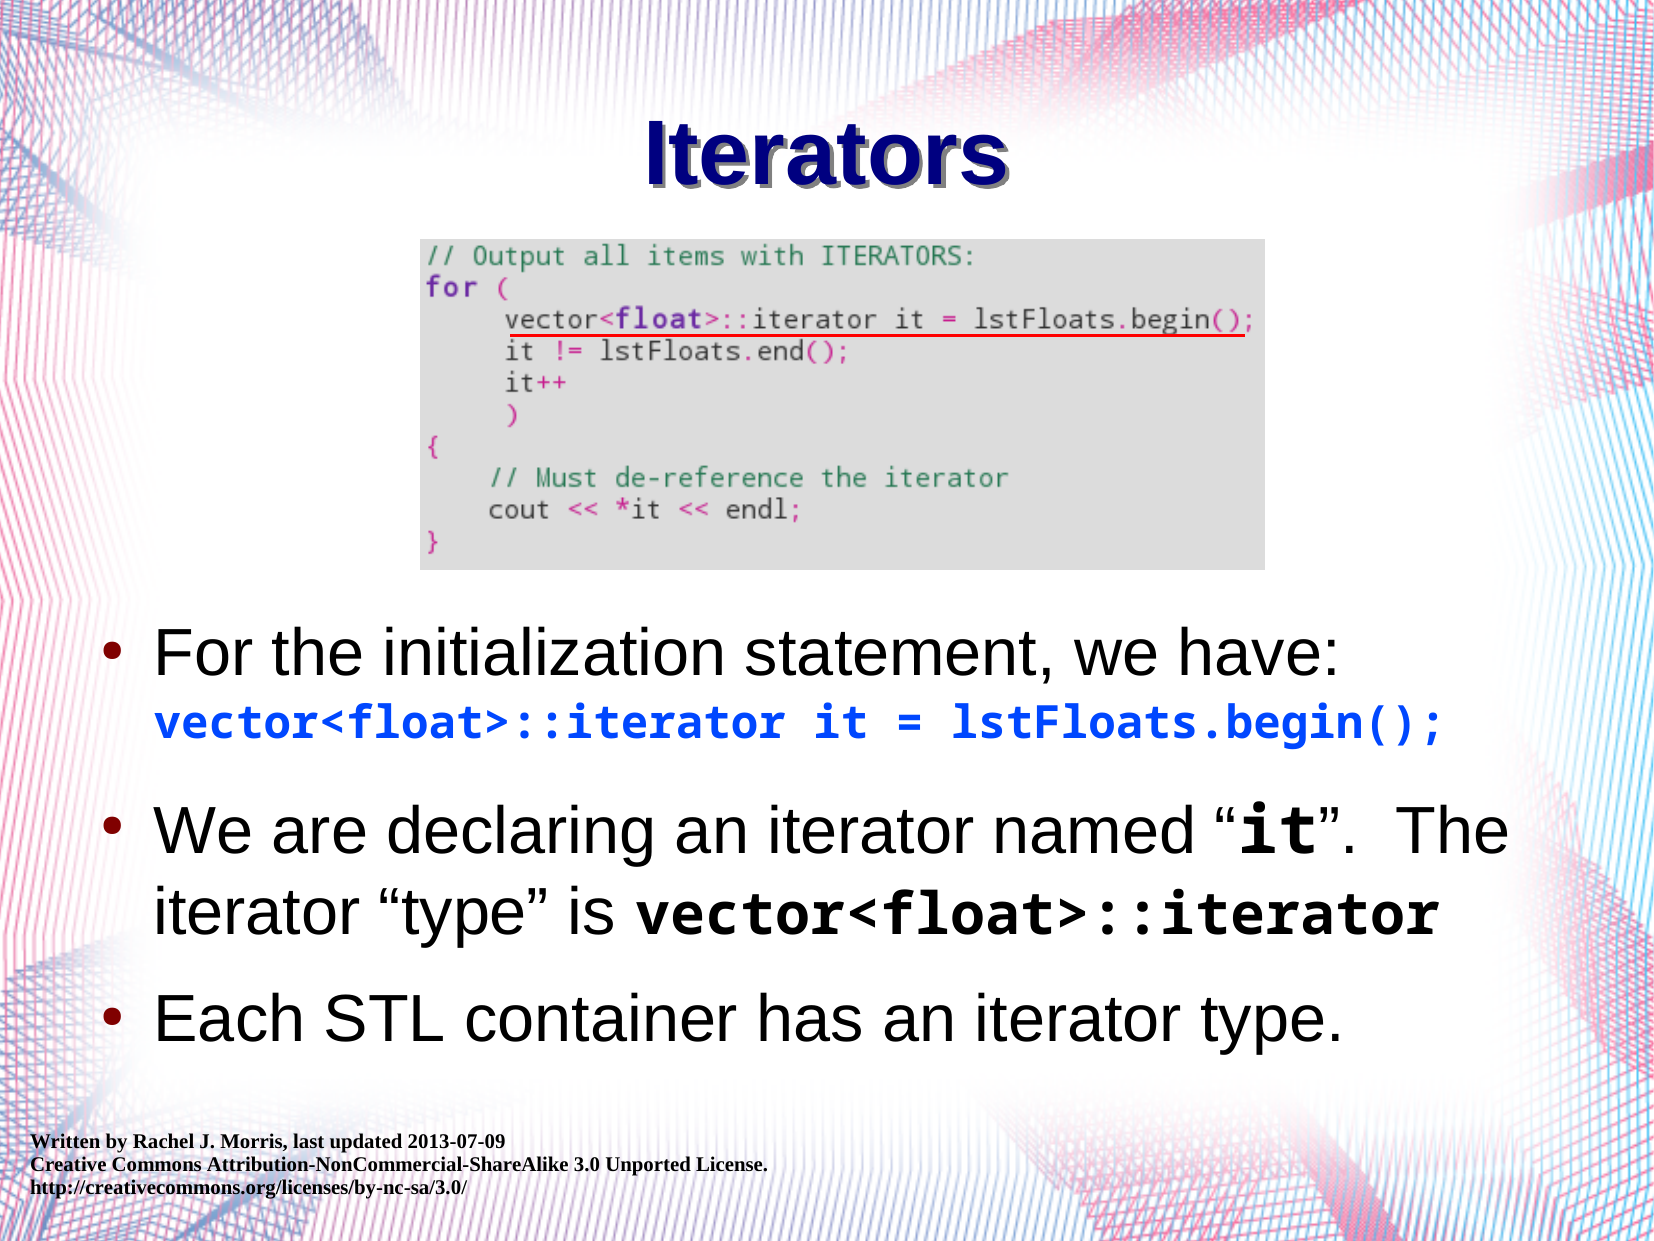

# Iterators
For the initialization statement, we have:
vector<float>::iterator it = lstFloats.begin();
We are declaring an iterator named “it”. The iterator “type” is vector<float>::iterator
Each STL container has an iterator type.